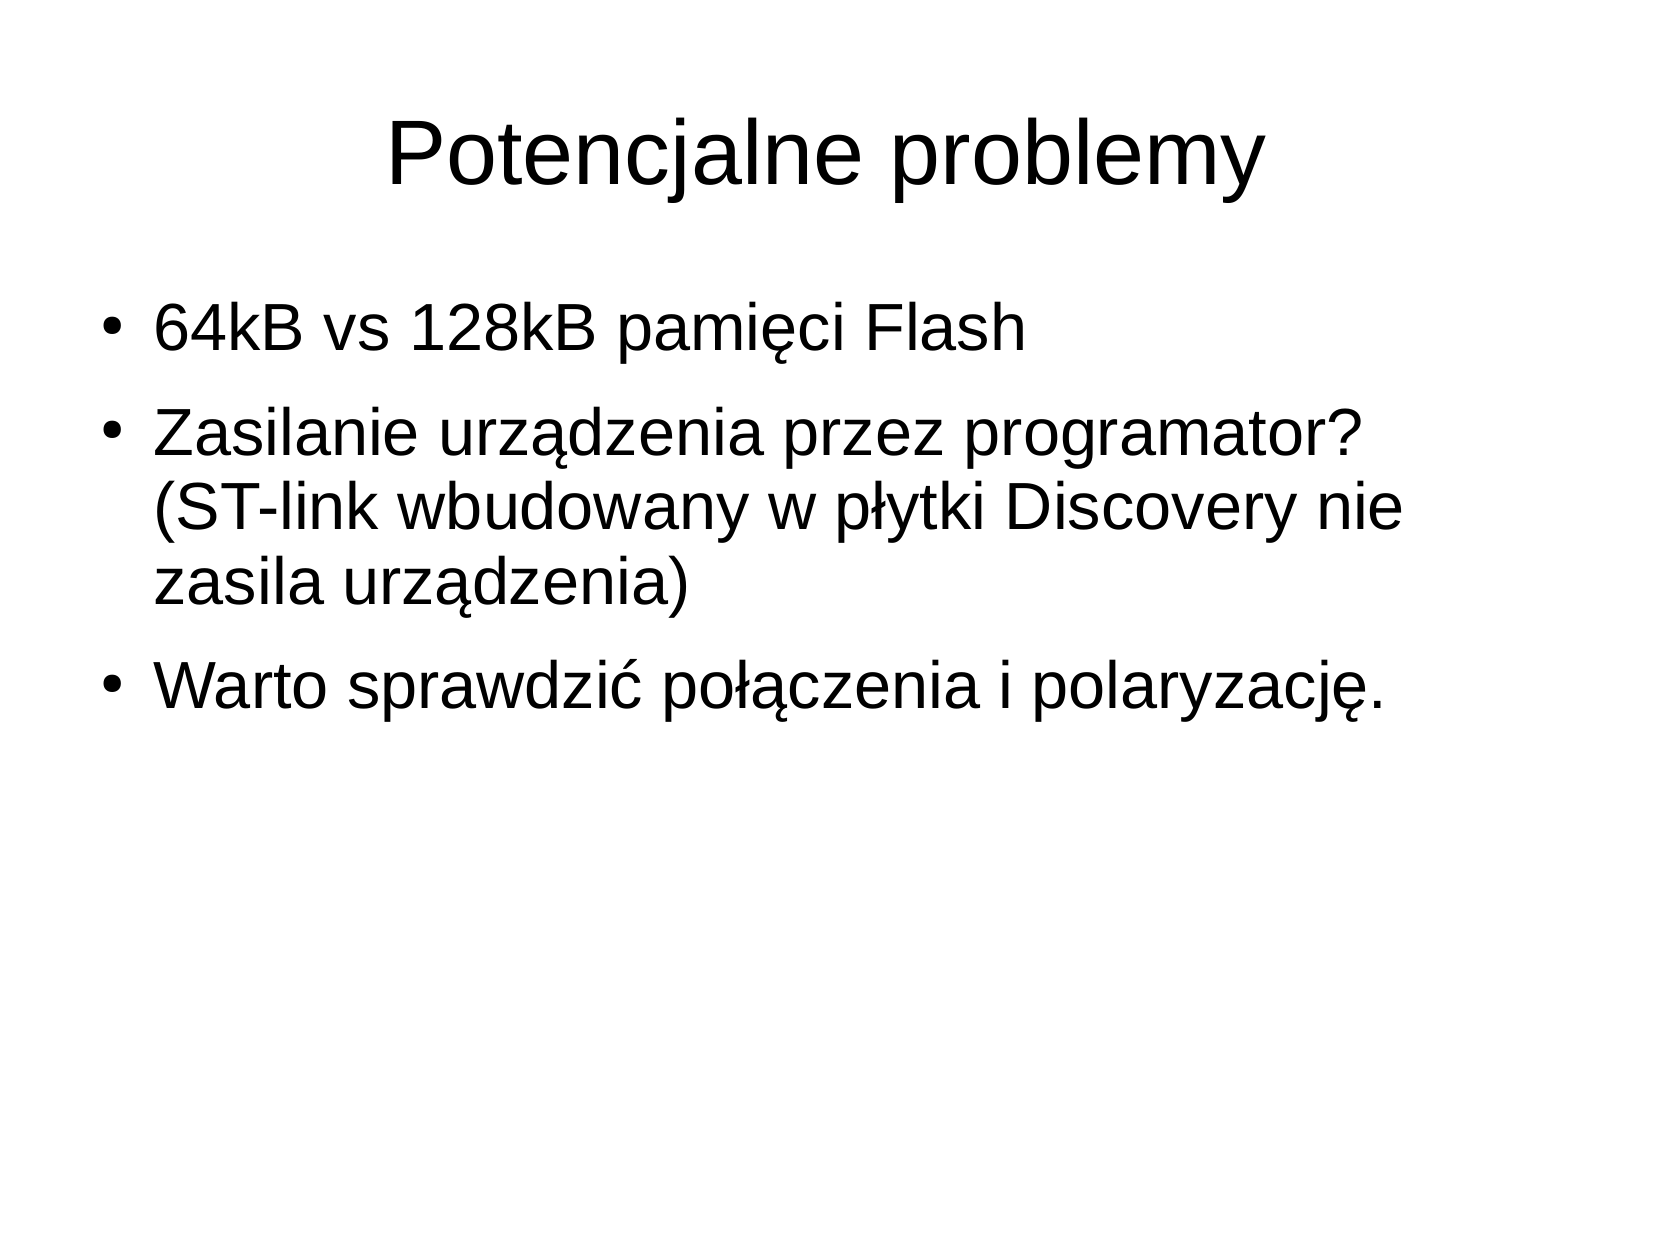

# Potencjalne problemy
64kB vs 128kB pamięci Flash
Zasilanie urządzenia przez programator?
(ST-link wbudowany w płytki Discovery nie zasila urządzenia)
Warto sprawdzić połączenia i polaryzację.